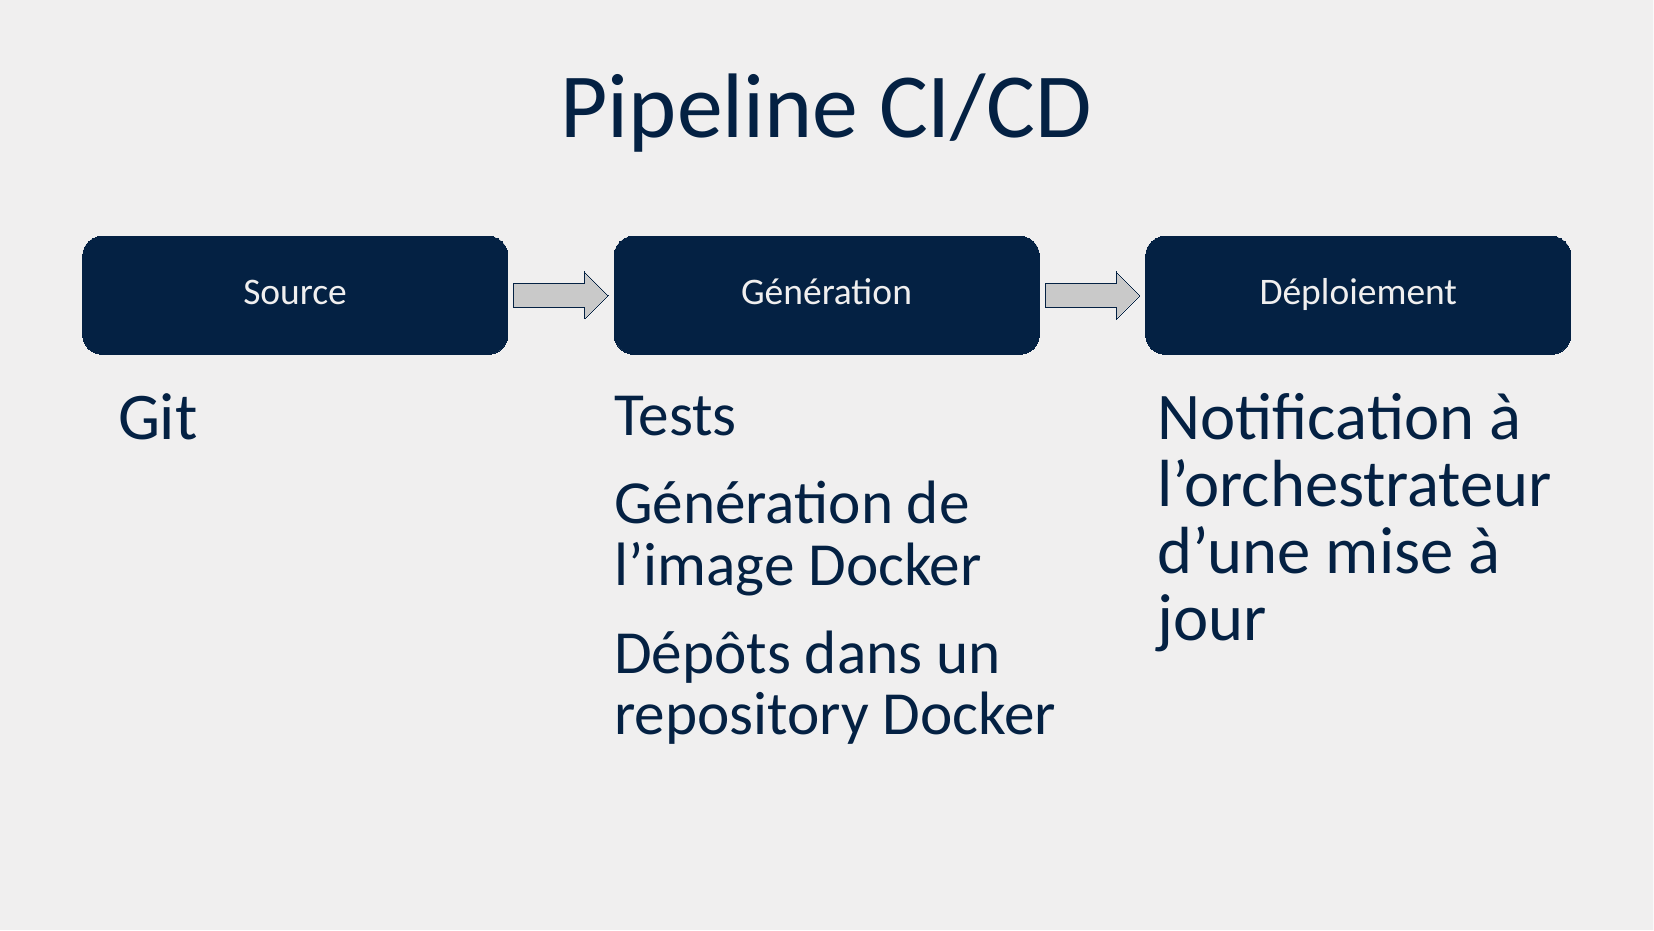

# Pipeline CI/CD
Source
Génération
Déploiement
Git
Tests
Génération de l’image Docker
Dépôts dans un repository Docker
Notification à l’orchestrateur d’une mise à jour